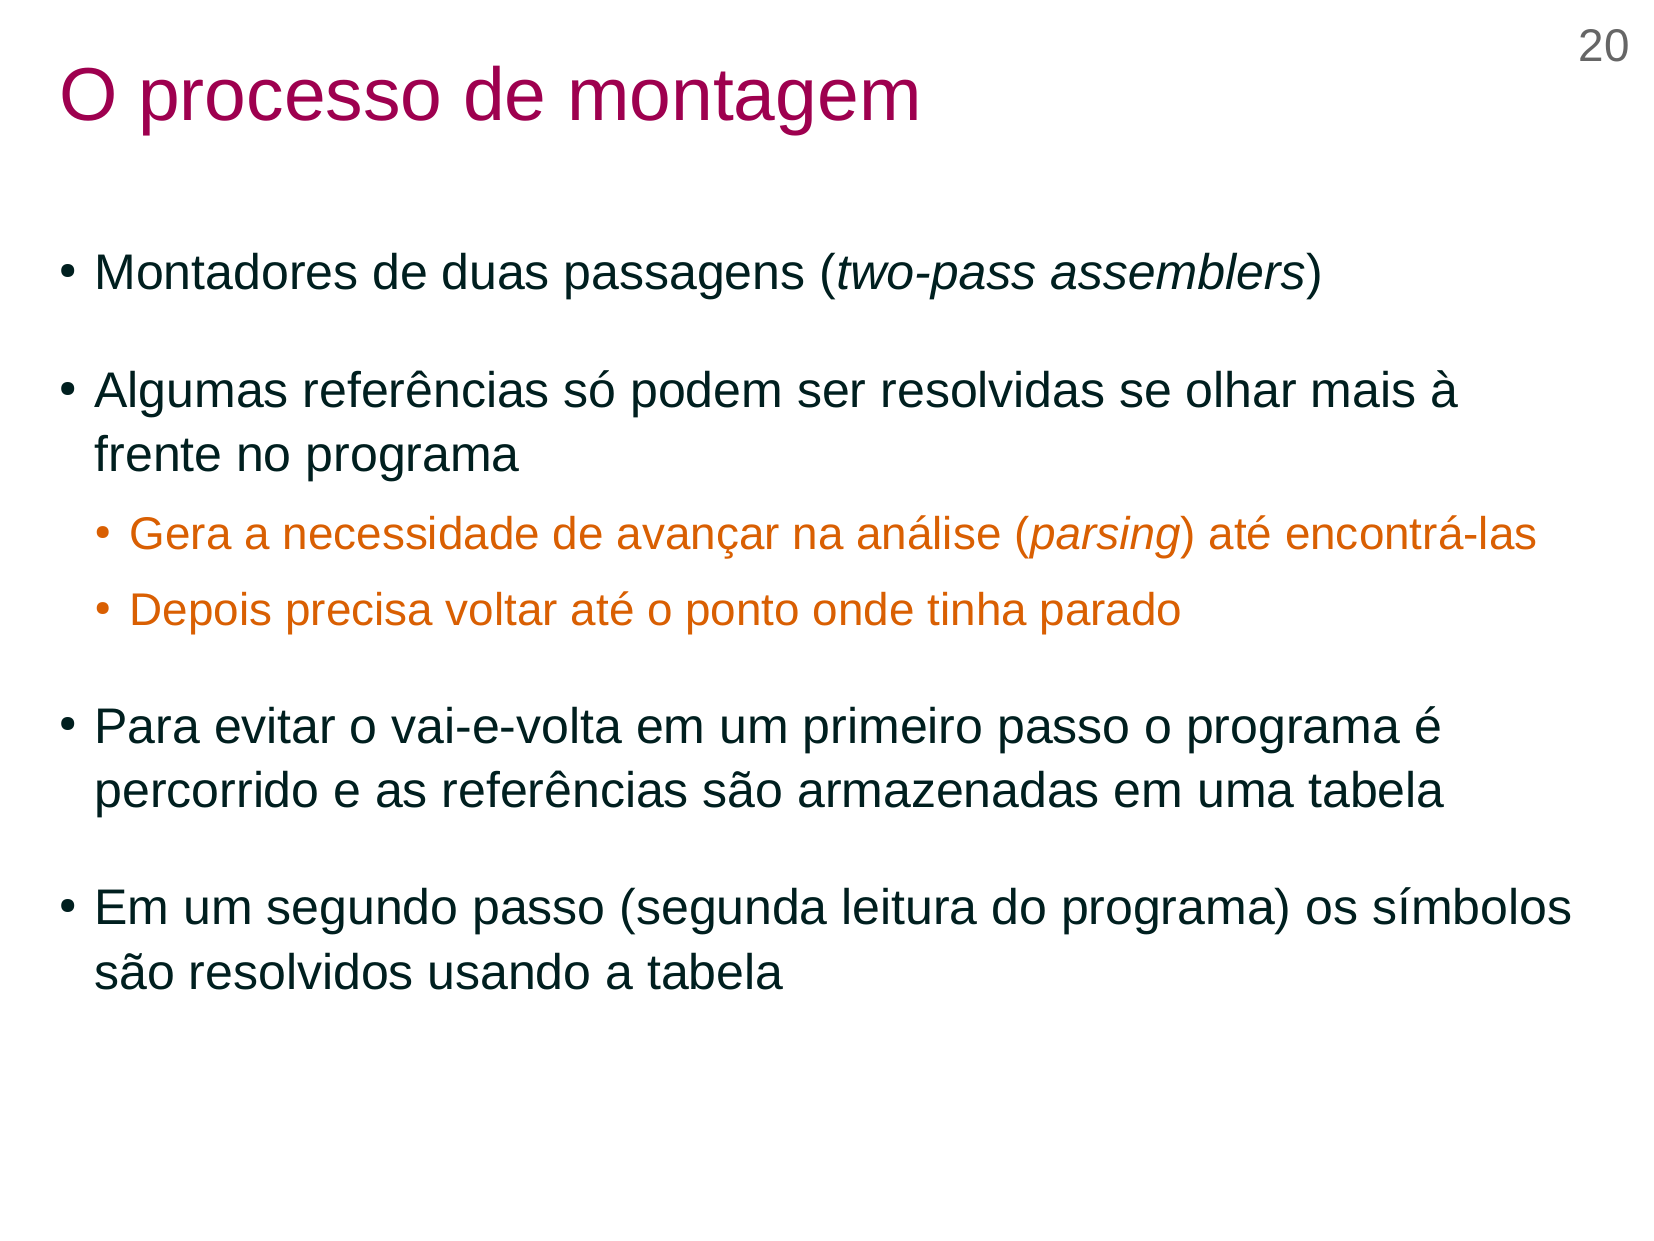

20
# O processo de montagem
Montadores de duas passagens (two-pass assemblers)
Algumas referências só podem ser resolvidas se olhar mais à frente no programa
Gera a necessidade de avançar na análise (parsing) até encontrá-las
Depois precisa voltar até o ponto onde tinha parado
Para evitar o vai-e-volta em um primeiro passo o programa é percorrido e as referências são armazenadas em uma tabela
Em um segundo passo (segunda leitura do programa) os símbolos são resolvidos usando a tabela